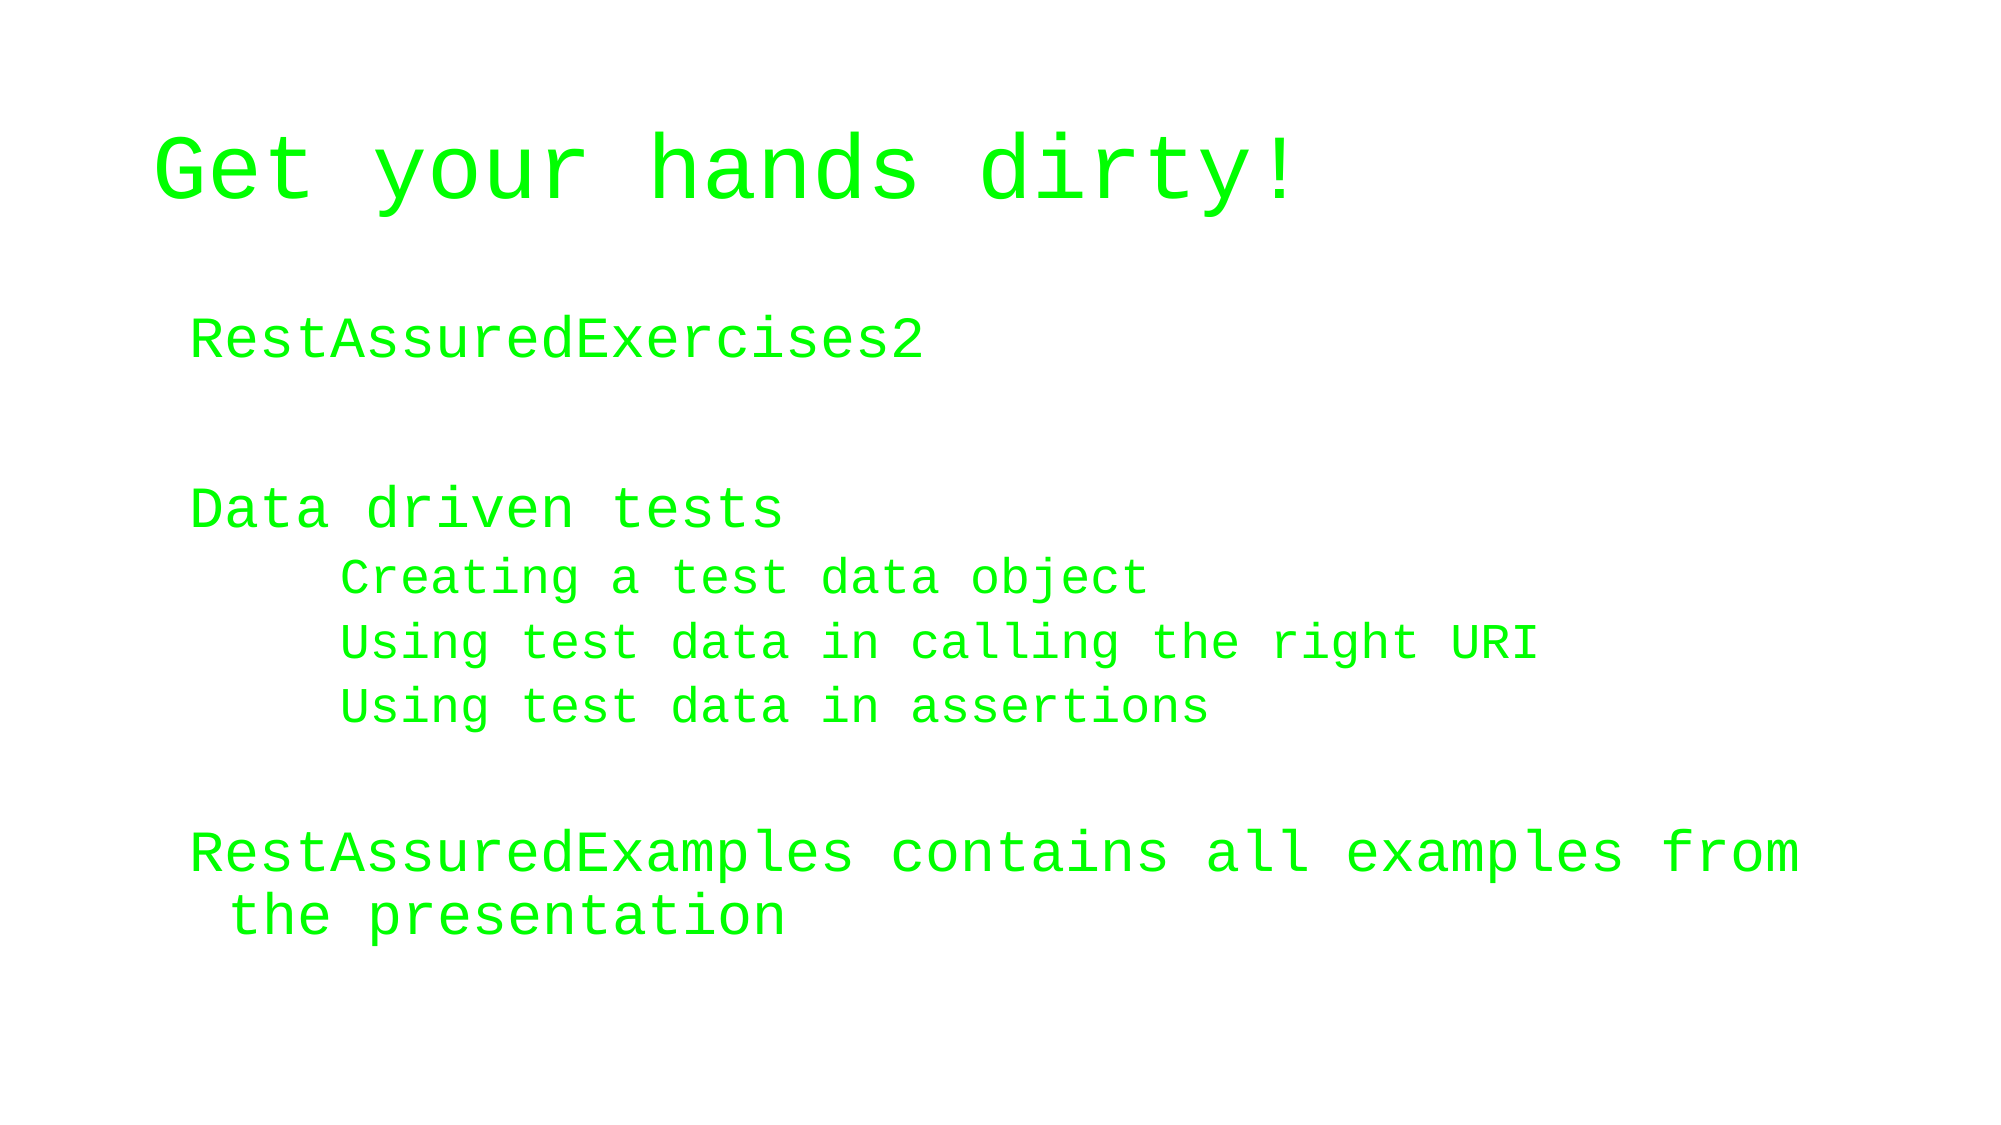

# Get your hands dirty!
RestAssuredExercises2
Data driven tests
Creating a test data object
Using test data in calling the right URI
Using test data in assertions
RestAssuredExamples contains all examples from the presentation